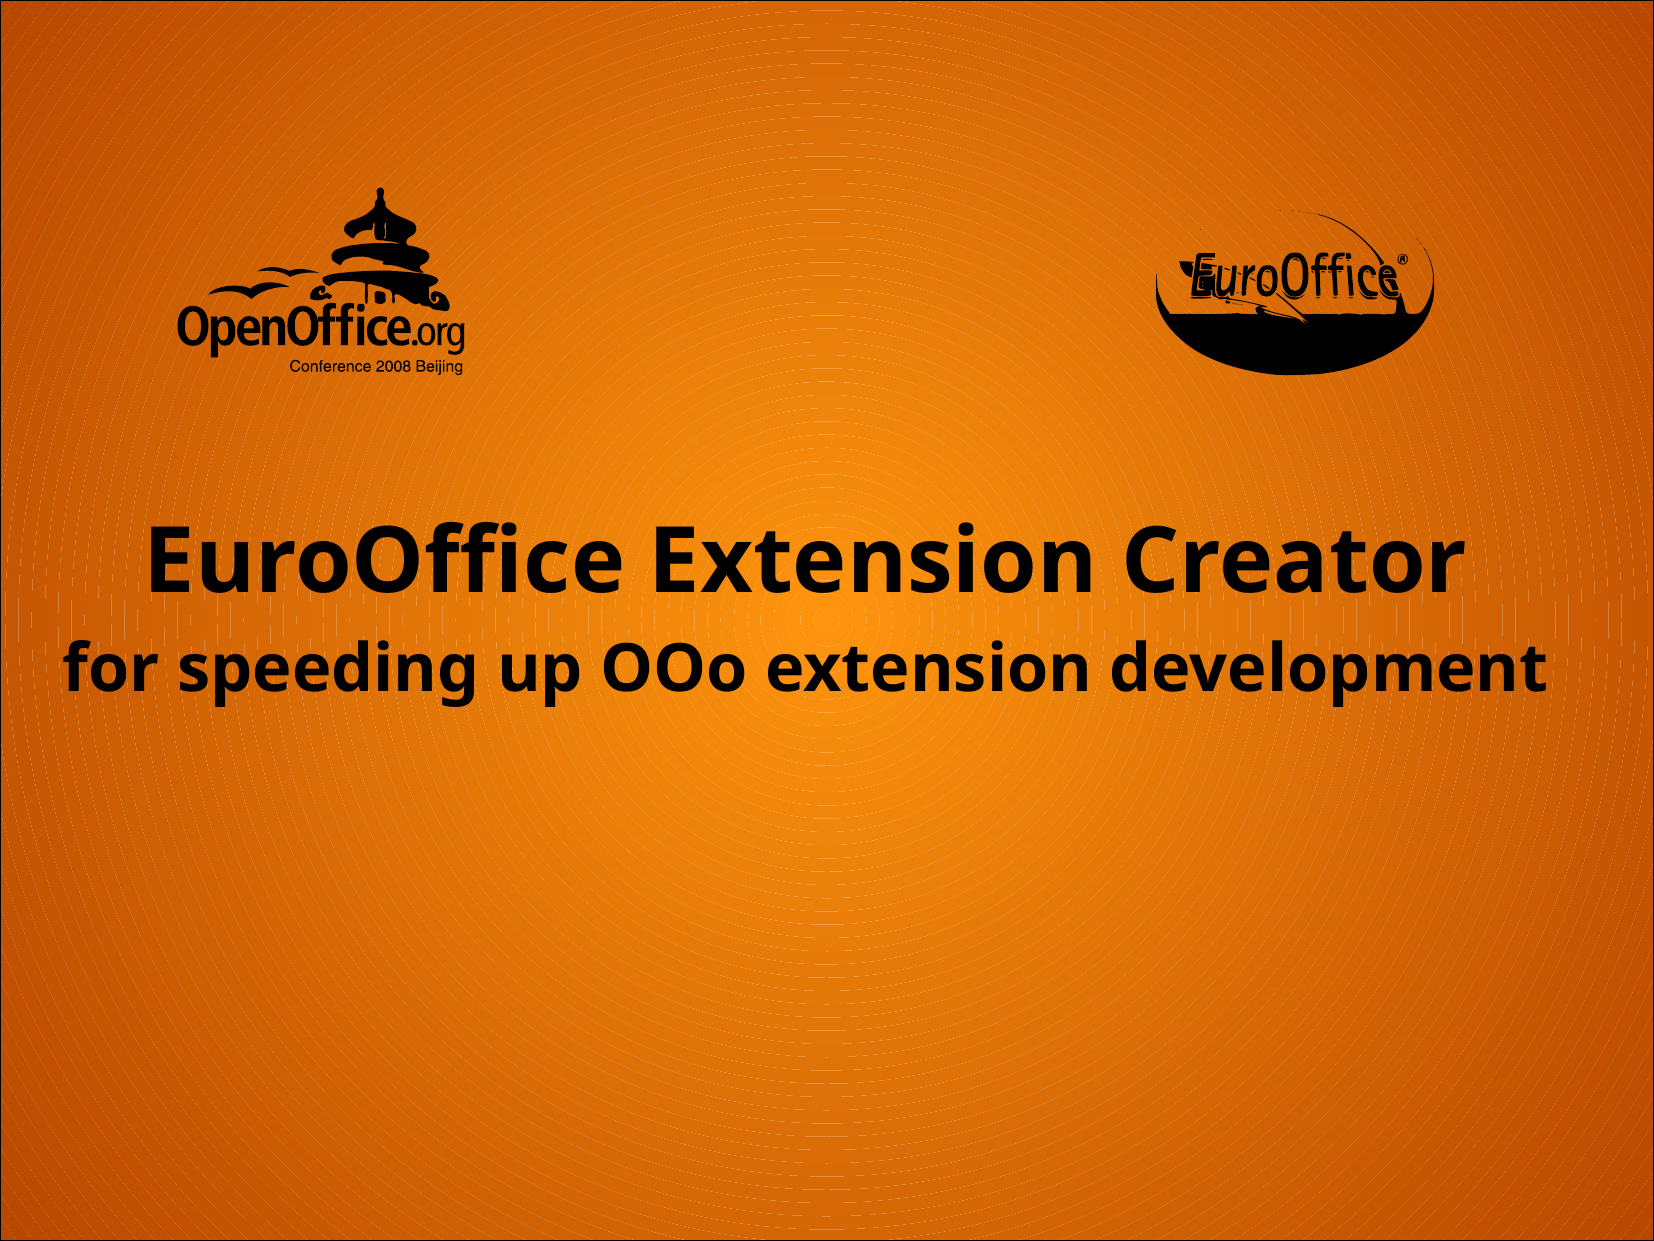

EuroOffice Extension Creator
for speeding up OOo extension development